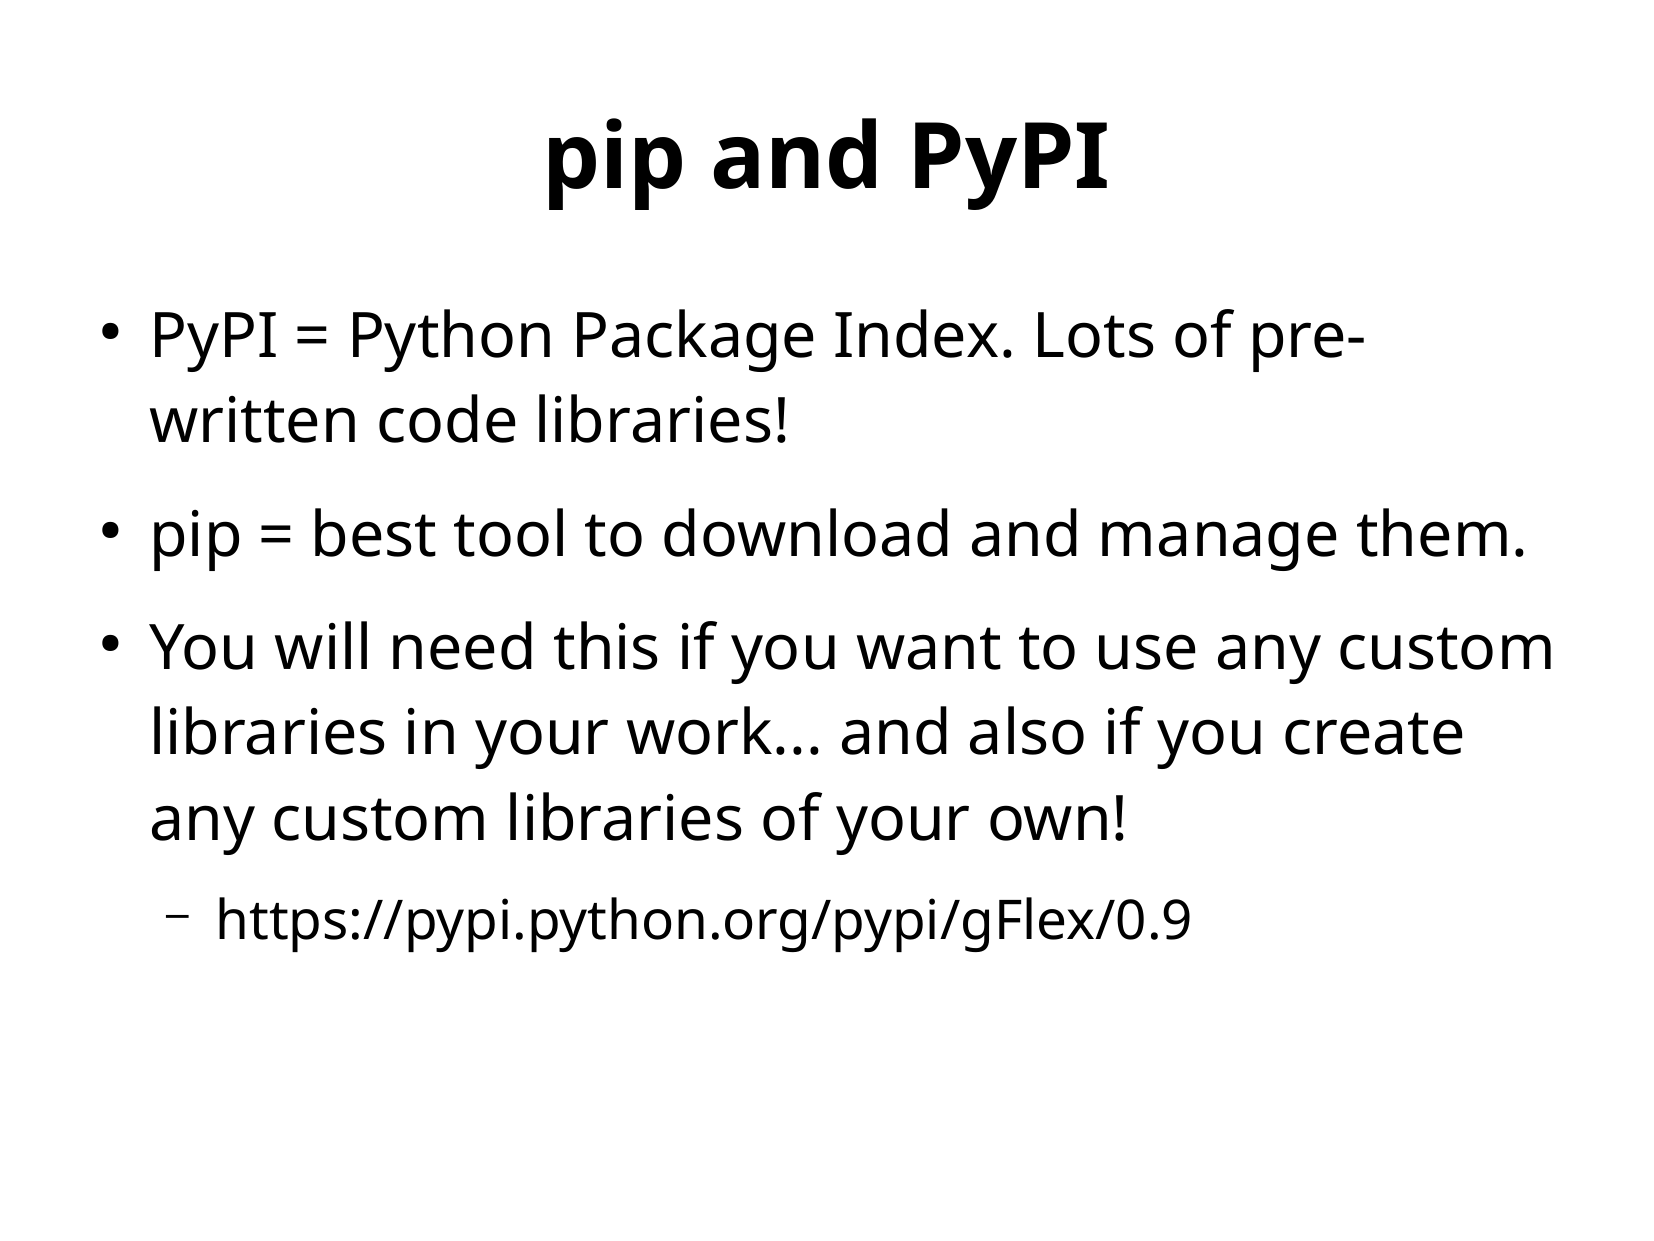

# pip and PyPI
PyPI = Python Package Index. Lots of pre-written code libraries!
pip = best tool to download and manage them.
You will need this if you want to use any custom libraries in your work... and also if you create any custom libraries of your own!
https://pypi.python.org/pypi/gFlex/0.9